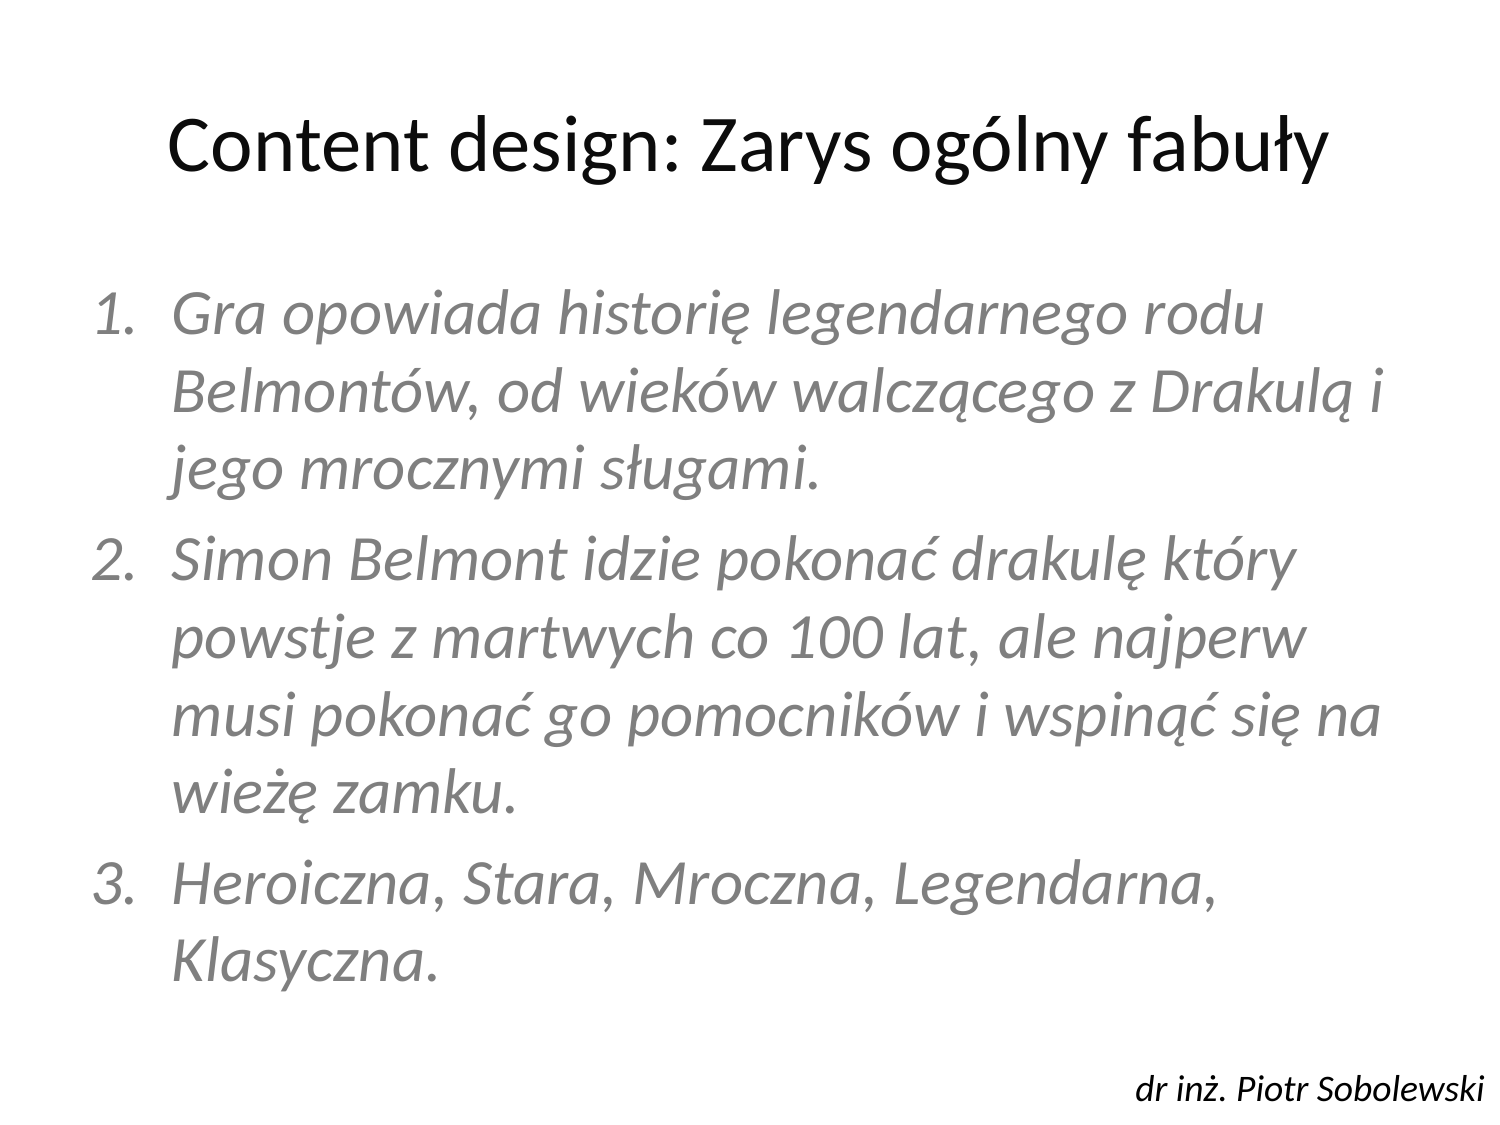

# Content design: Zarys ogólny fabuły
Gra opowiada historię legendarnego rodu Belmontów, od wieków walczącego z Drakulą i jego mrocznymi sługami.
Simon Belmont idzie pokonać drakulę który powstje z martwych co 100 lat, ale najperw musi pokonać go pomocników i wspinąć się na wieżę zamku.
Heroiczna, Stara, Mroczna, Legendarna, Klasyczna.
dr inż. Piotr Sobolewski